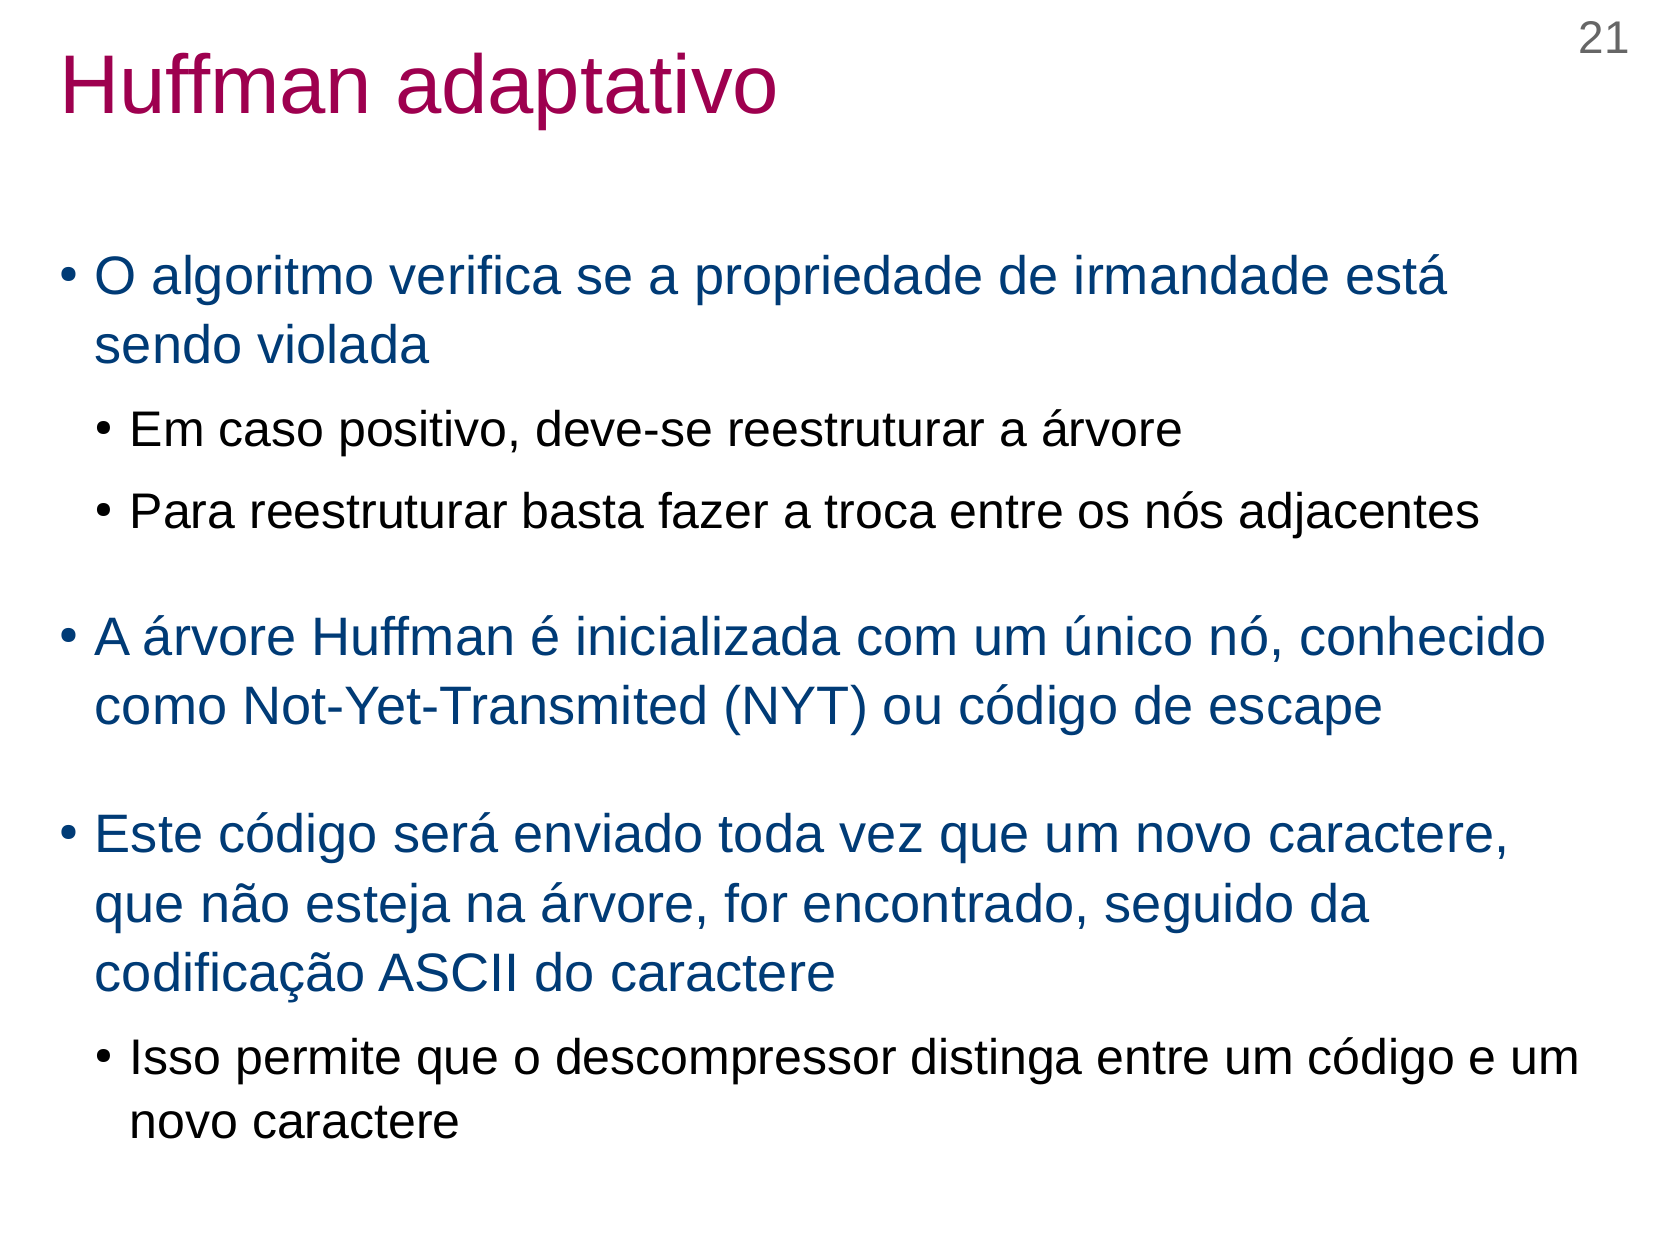

21
# Huffman adaptativo
O algoritmo verifica se a propriedade de irmandade está sendo violada
Em caso positivo, deve-se reestruturar a árvore
Para reestruturar basta fazer a troca entre os nós adjacentes
A árvore Huffman é inicializada com um único nó, conhecido como Not-Yet-Transmited (NYT) ou código de escape
Este código será enviado toda vez que um novo caractere, que não esteja na árvore, for encontrado, seguido da codificação ASCII do caractere
Isso permite que o descompressor distinga entre um código e um novo caractere